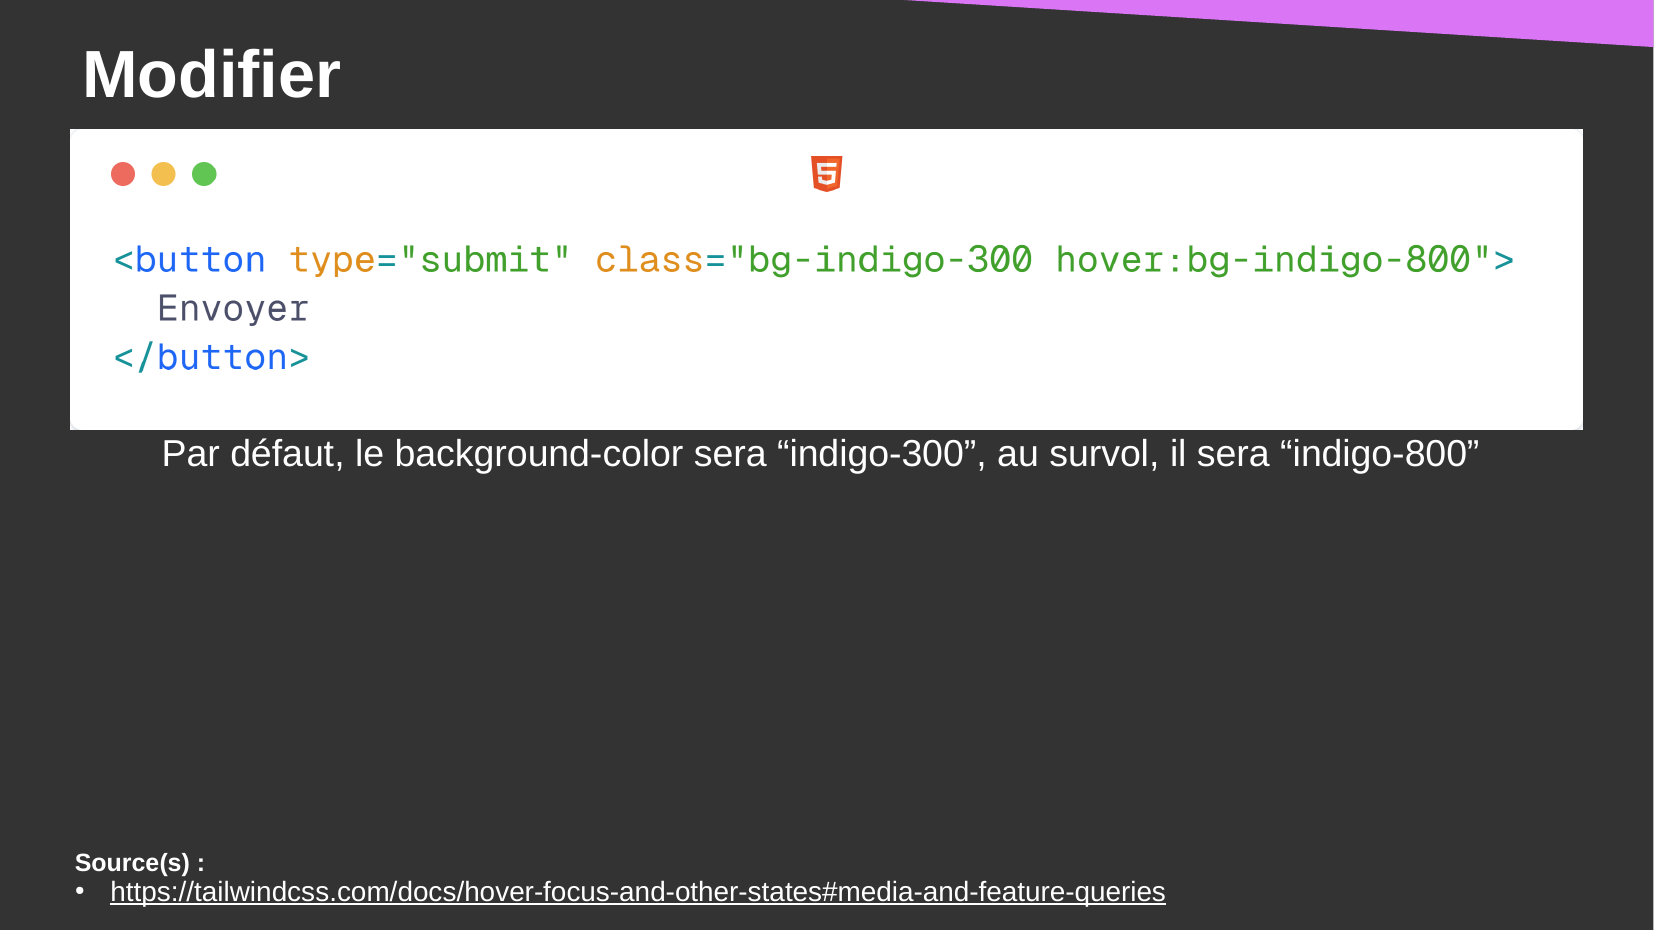

# Modifier
Par défaut, le background-color sera “indigo-300”, au survol, il sera “indigo-800”
Source(s) :
https://tailwindcss.com/docs/hover-focus-and-other-states#media-and-feature-queries